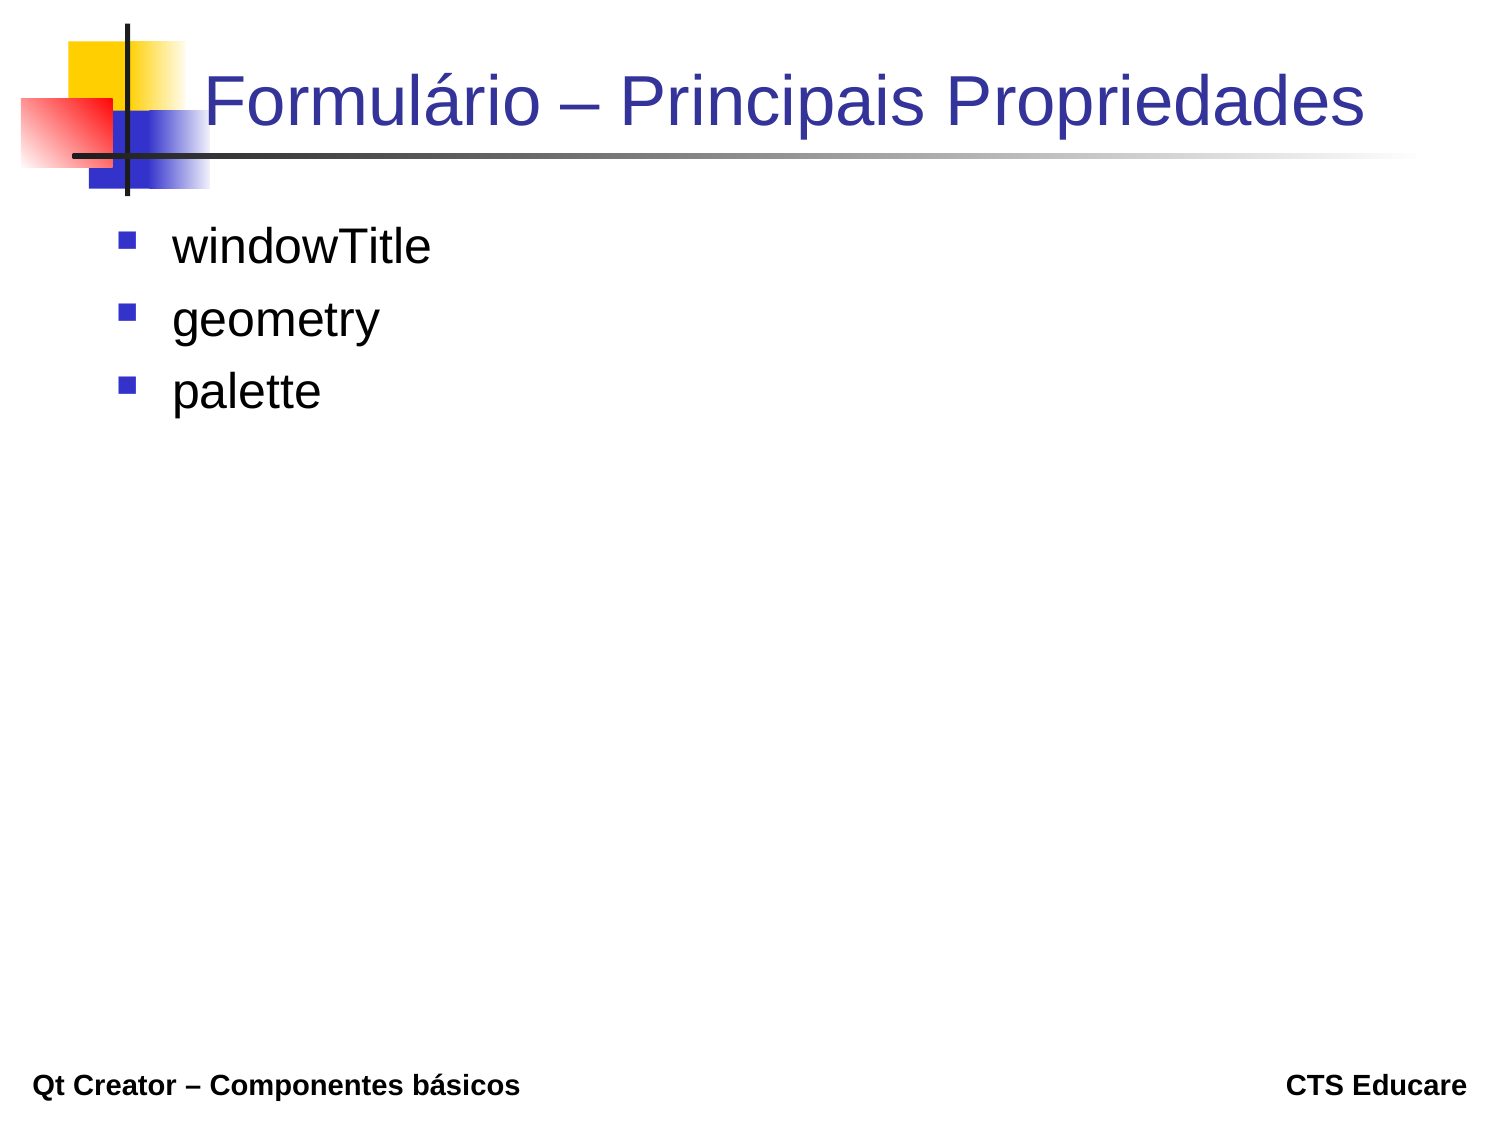

# Formulário – Principais Propriedades
windowTitle
geometry
palette